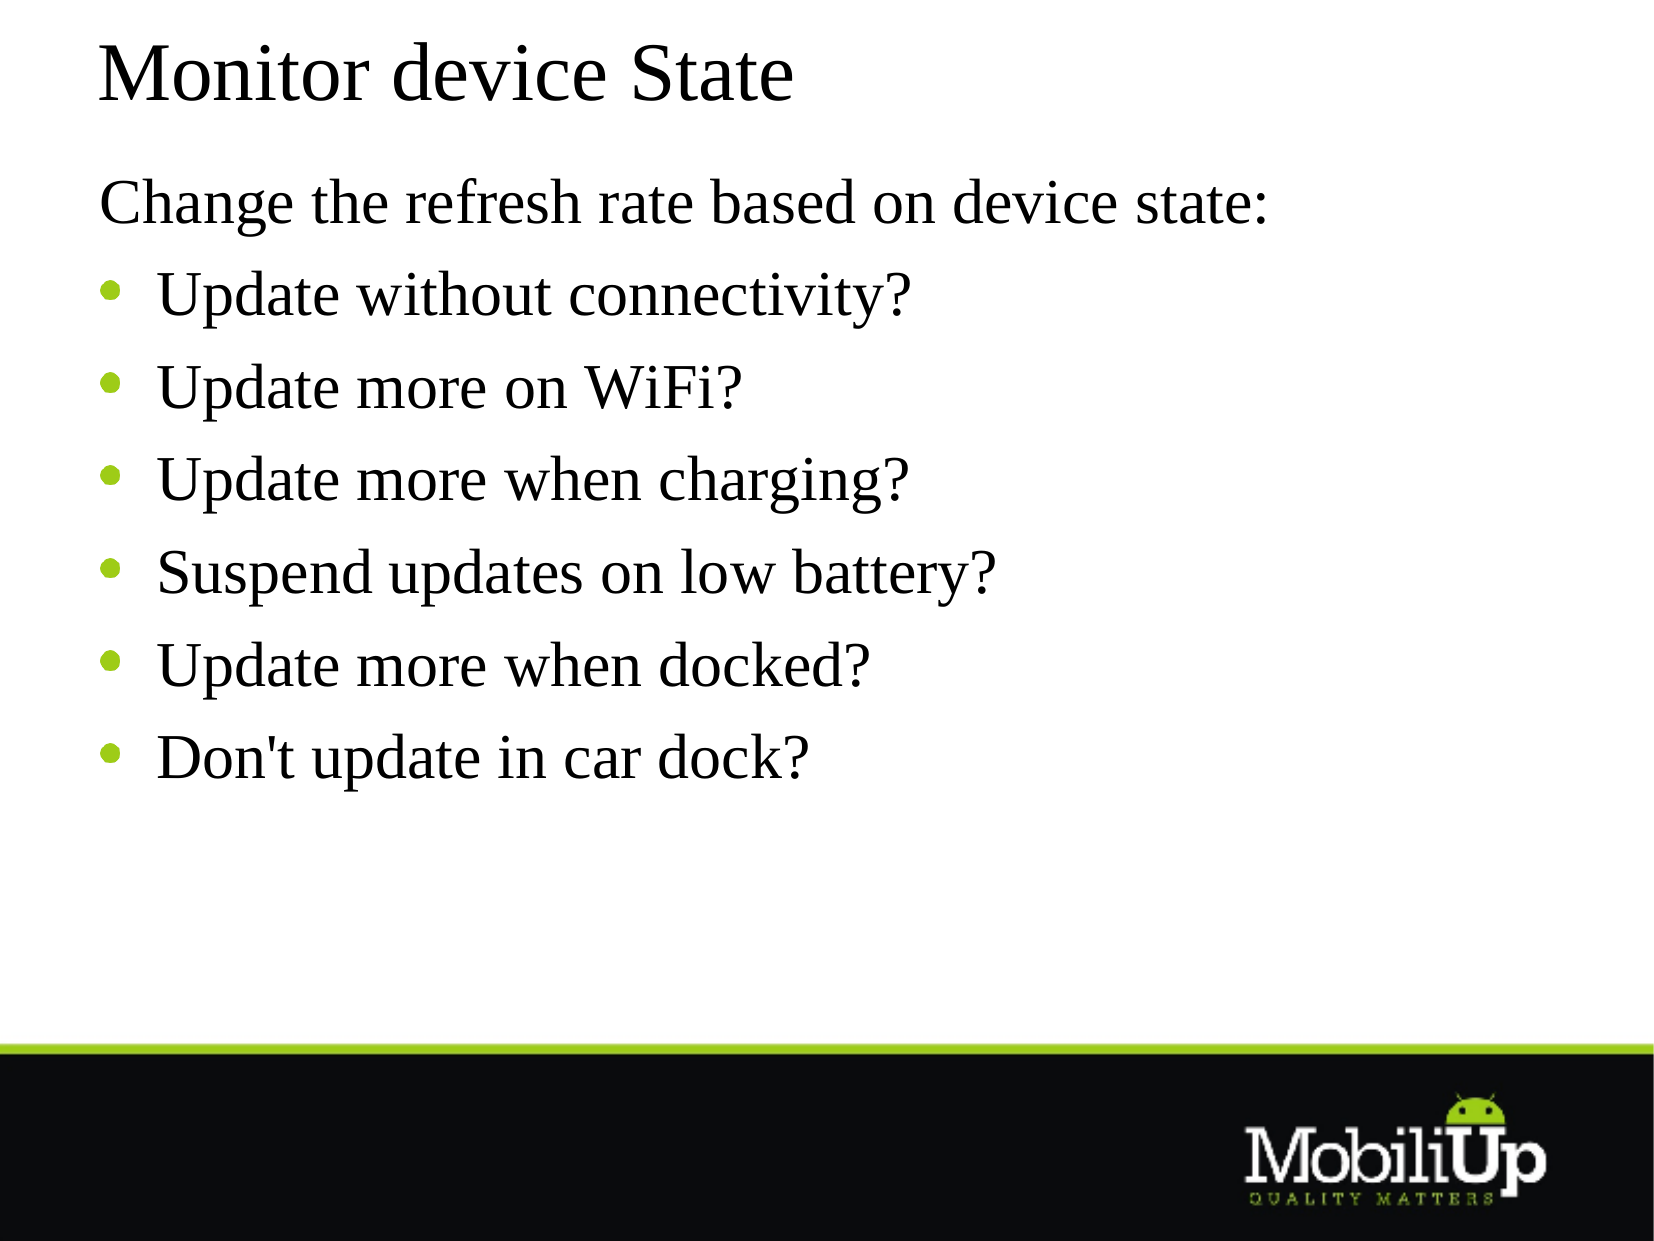

# Monitor device State
Change the refresh rate based on device state:
Update without connectivity?
Update more on WiFi?
Update more when charging?
Suspend updates on low battery?
Update more when docked?
Don't update in car dock?